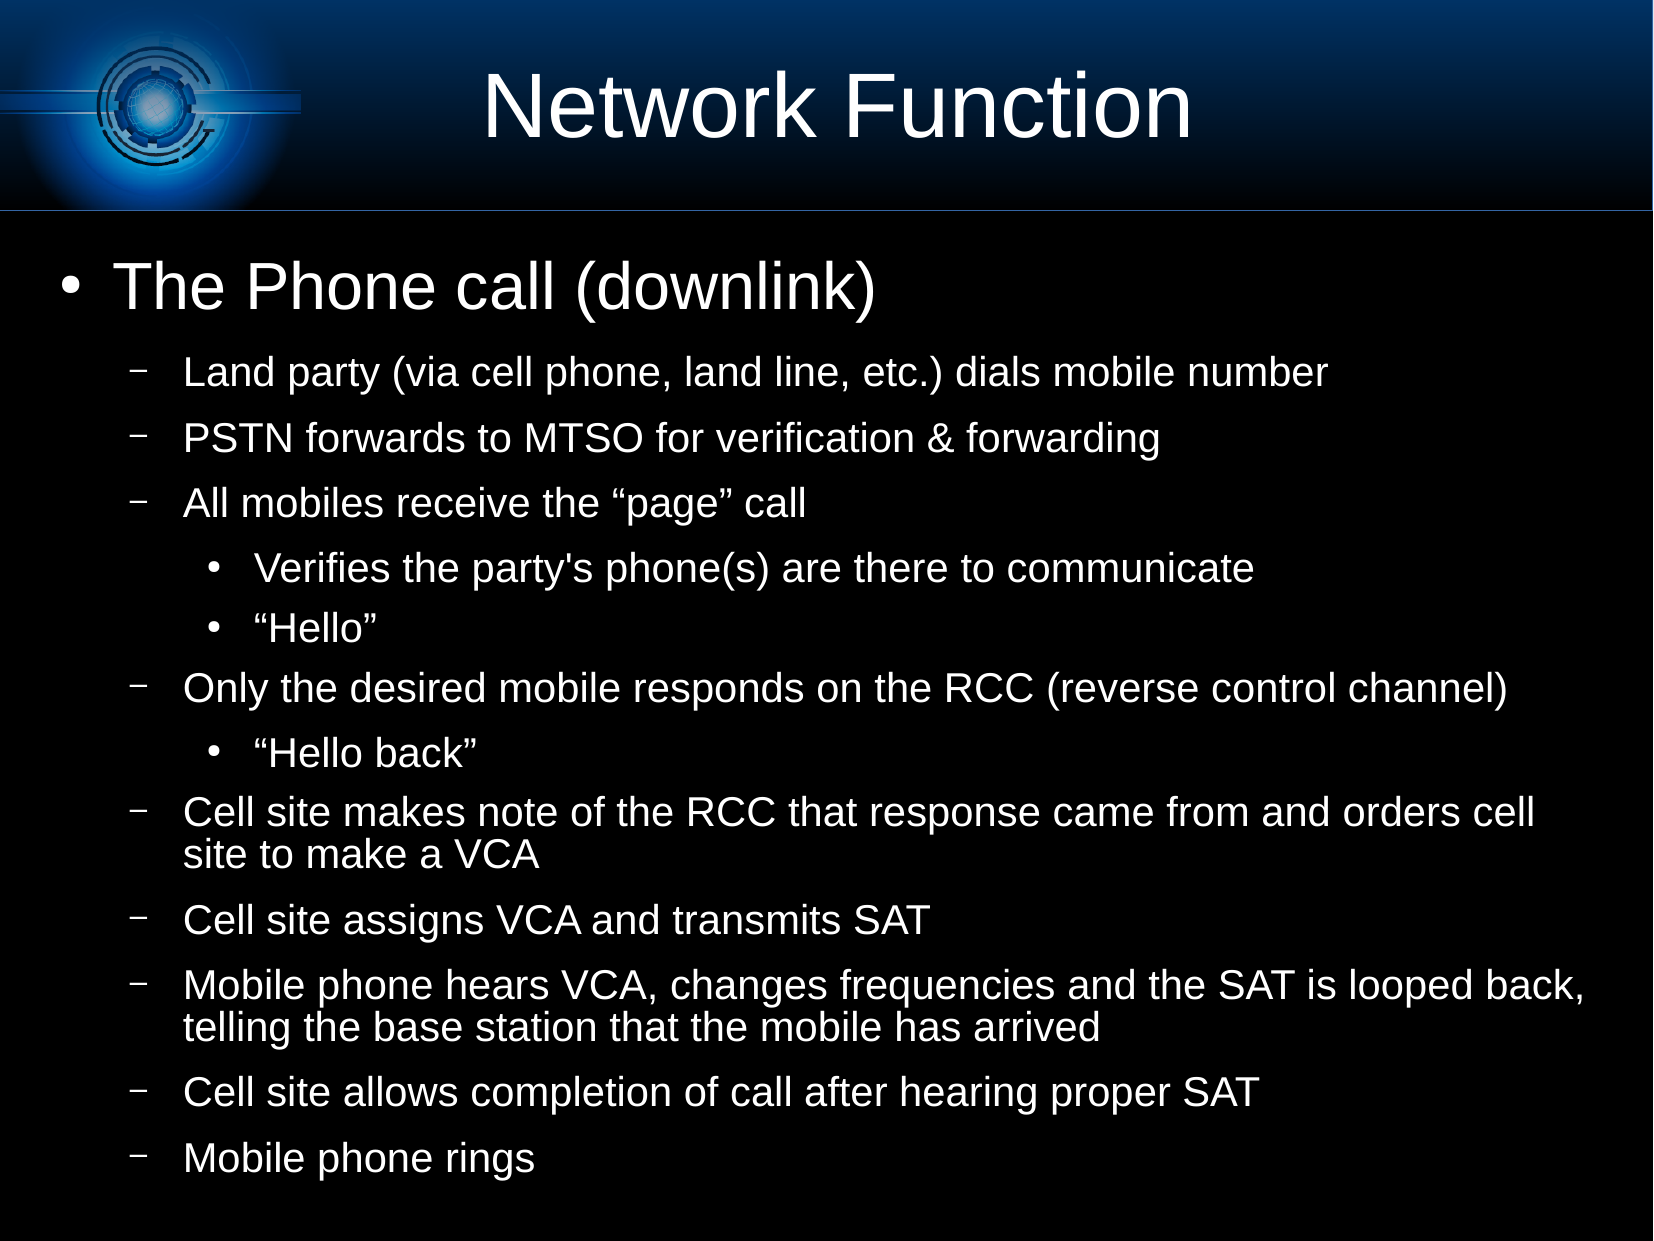

# Network Function
The Phone call (downlink)
Land party (via cell phone, land line, etc.) dials mobile number
PSTN forwards to MTSO for verification & forwarding
All mobiles receive the “page” call
Verifies the party's phone(s) are there to communicate
“Hello”
Only the desired mobile responds on the RCC (reverse control channel)
“Hello back”
Cell site makes note of the RCC that response came from and orders cell site to make a VCA
Cell site assigns VCA and transmits SAT
Mobile phone hears VCA, changes frequencies and the SAT is looped back, telling the base station that the mobile has arrived
Cell site allows completion of call after hearing proper SAT
Mobile phone rings